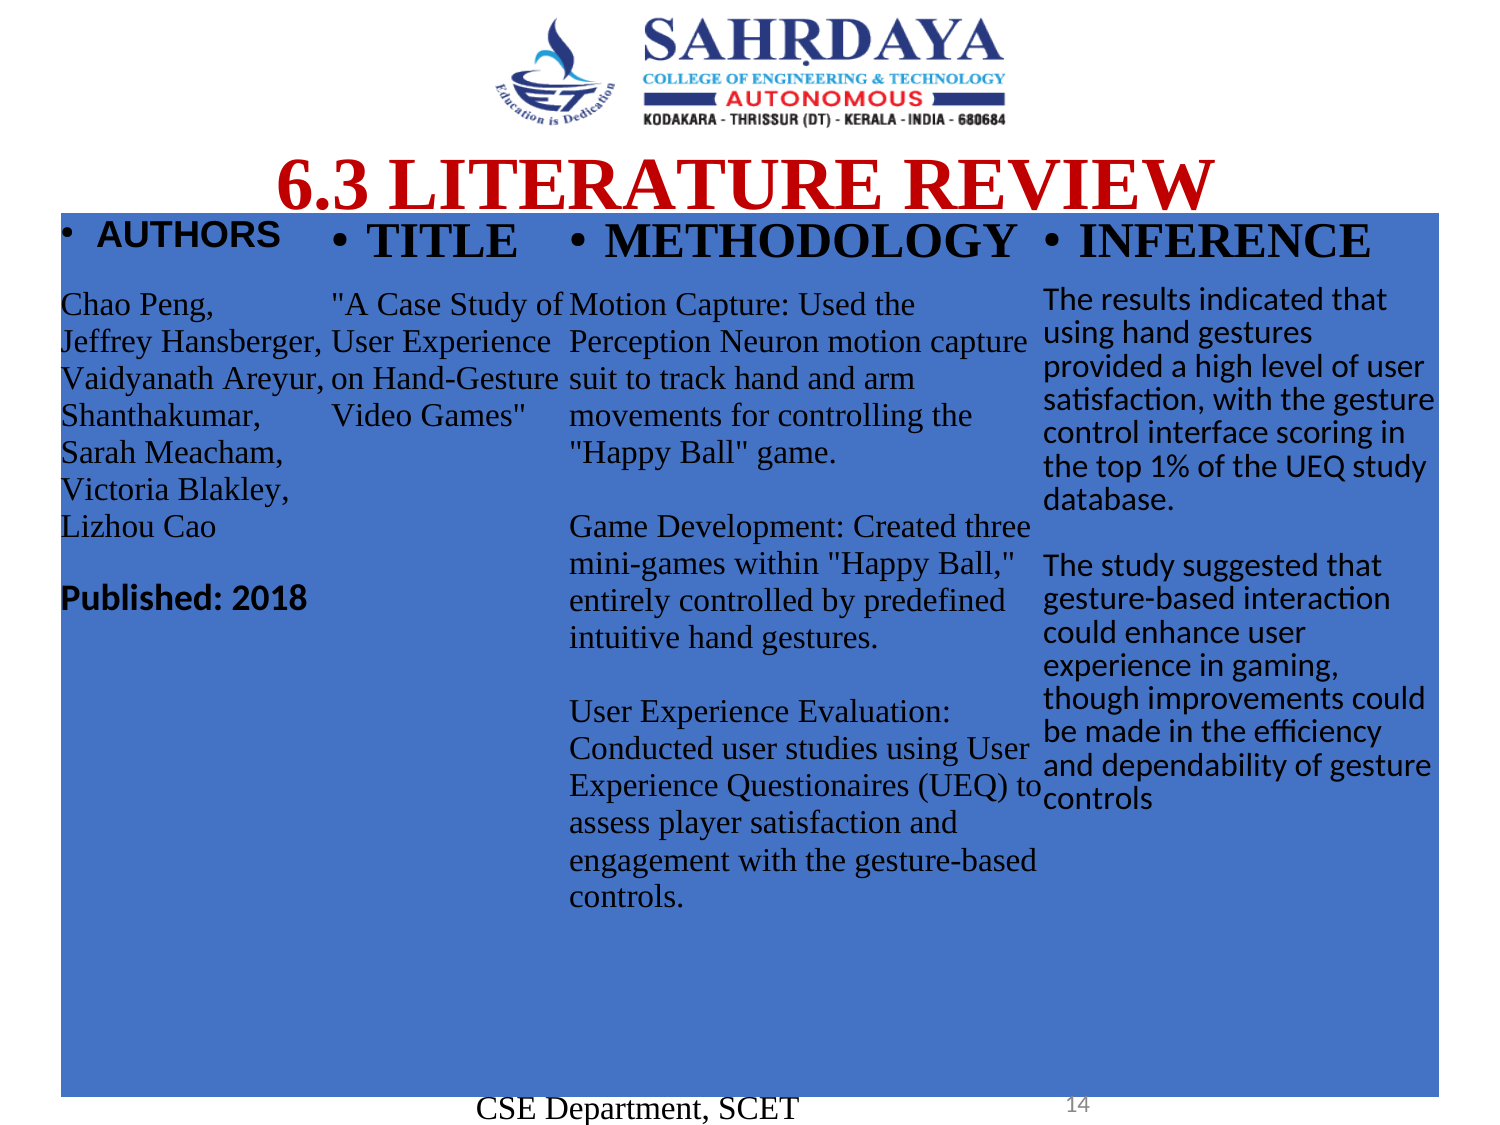

6.3 LITERATURE REVIEW​
| AUTHORS | TITLE | METHODOLOGY | INFERENCE |
| --- | --- | --- | --- |
| Chao Peng, Jeffrey Hansberger, Vaidyanath Areyur, Shanthakumar, Sarah Meacham, Victoria Blakley, Lizhou Cao Published: 2018 | "A Case Study of User Experience on Hand-Gesture Video Games" | Motion Capture: Used the Perception Neuron motion capture suit to track hand and arm movements for controlling the "Happy Ball" game. Game Development: Created three mini-games within "Happy Ball," entirely controlled by predefined intuitive hand gestures. User Experience Evaluation: Conducted user studies using User Experience Questionaires (UEQ) to assess player satisfaction and engagement with the gesture-based controls. | The results indicated that using hand gestures provided a high level of user satisfaction, with the gesture control interface scoring in the top 1% of the UEQ study database. The study suggested that gesture-based interaction could enhance user experience in gaming, though improvements could be made in the efficiency and dependability of gesture controls |
CSE Department, SCET​
14